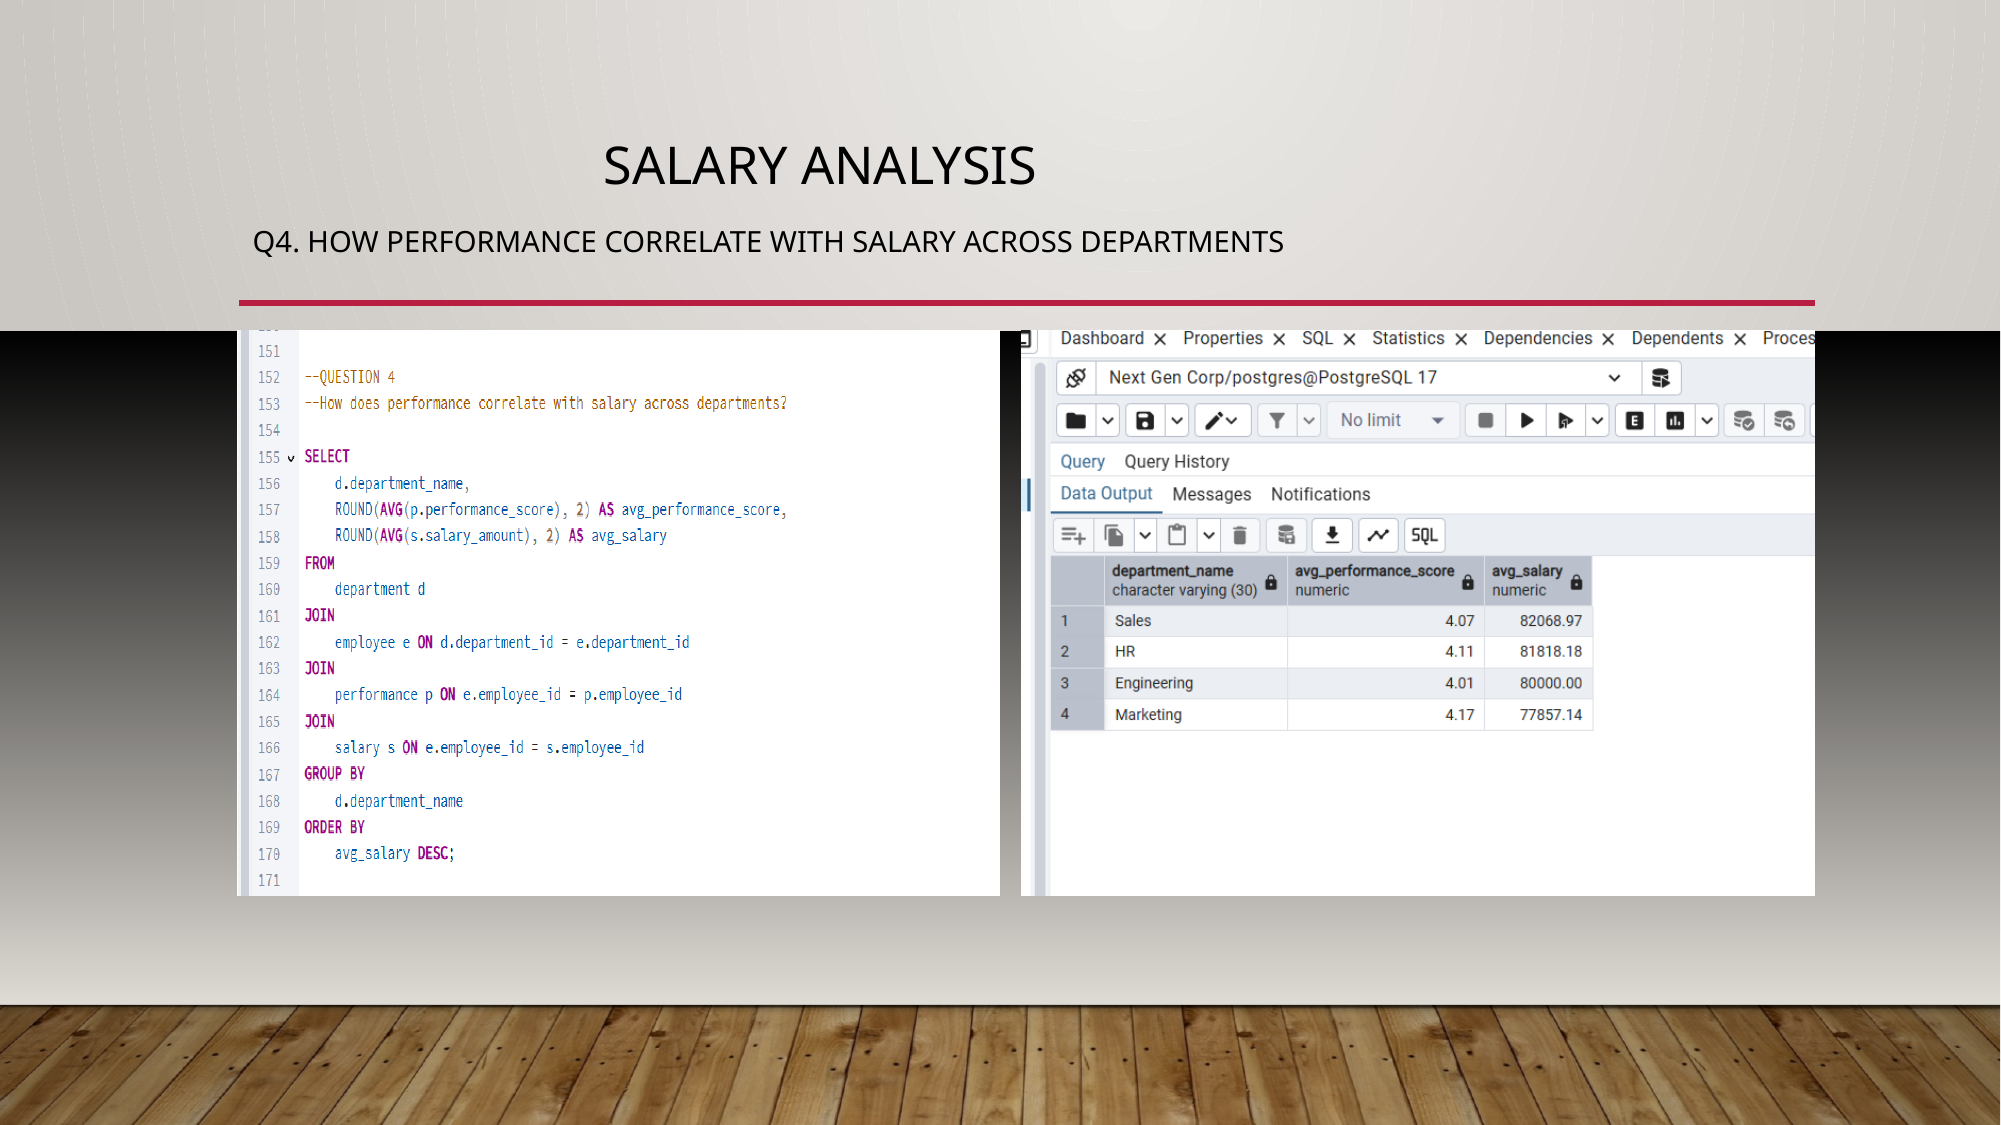

# Salary Analysis Q4. How performance correlate with salary across departments